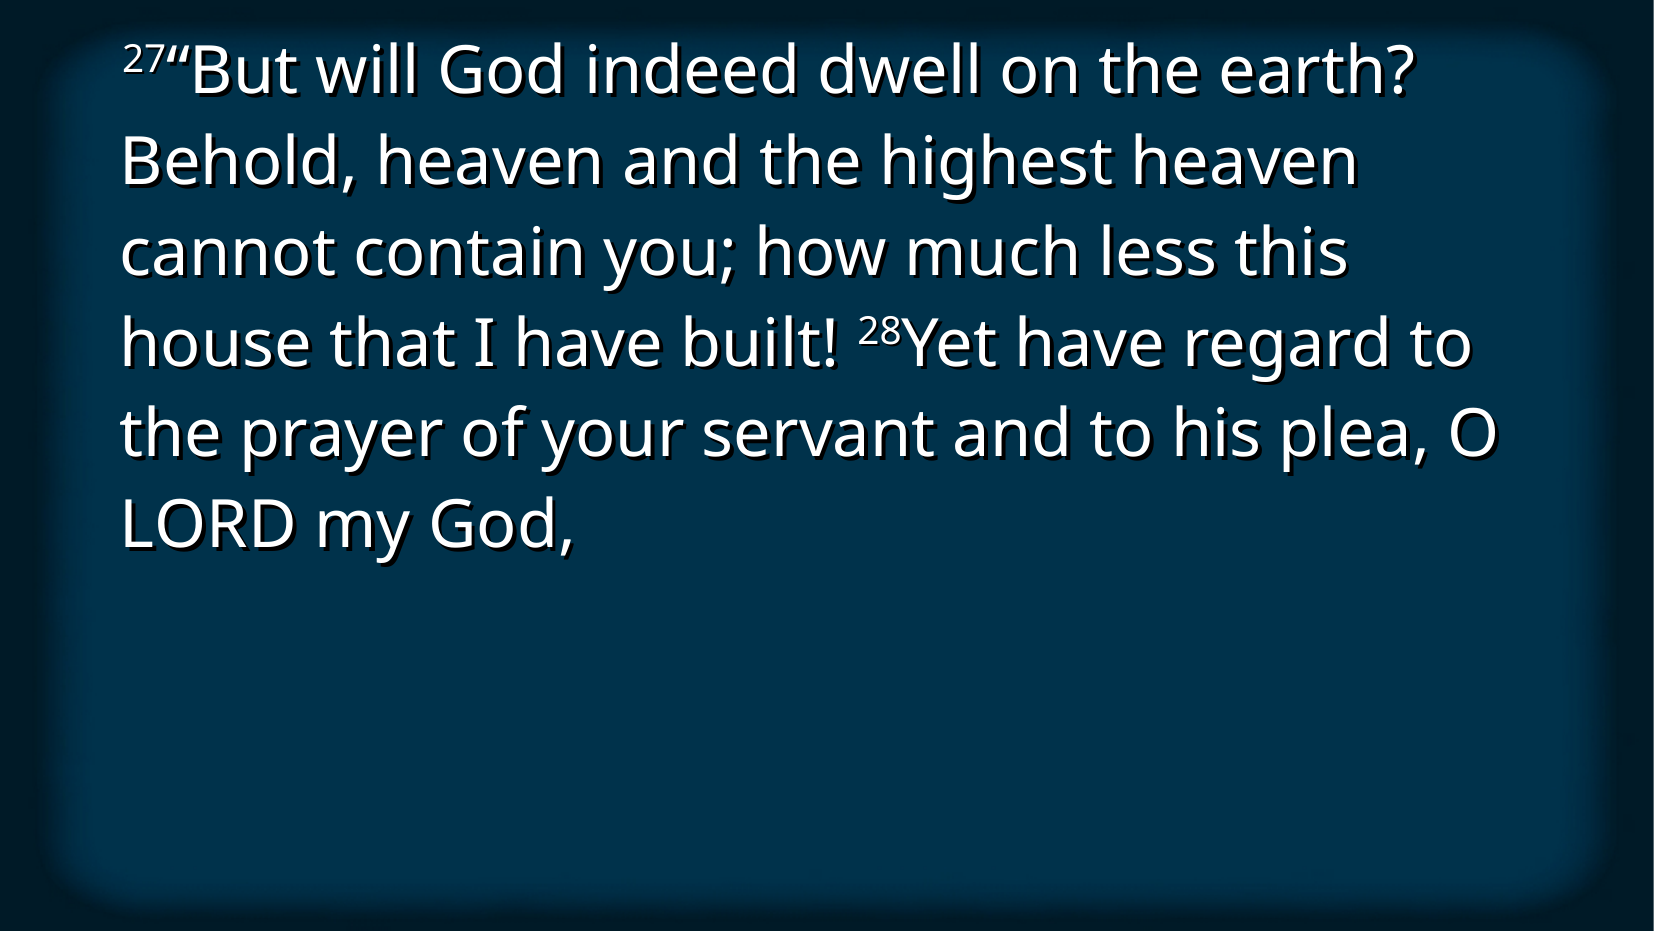

27“But will God indeed dwell on the earth? Behold, heaven and the highest heaven cannot contain you; how much less this house that I have built! 28Yet have regard to the prayer of your servant and to his plea, O LORD my God,